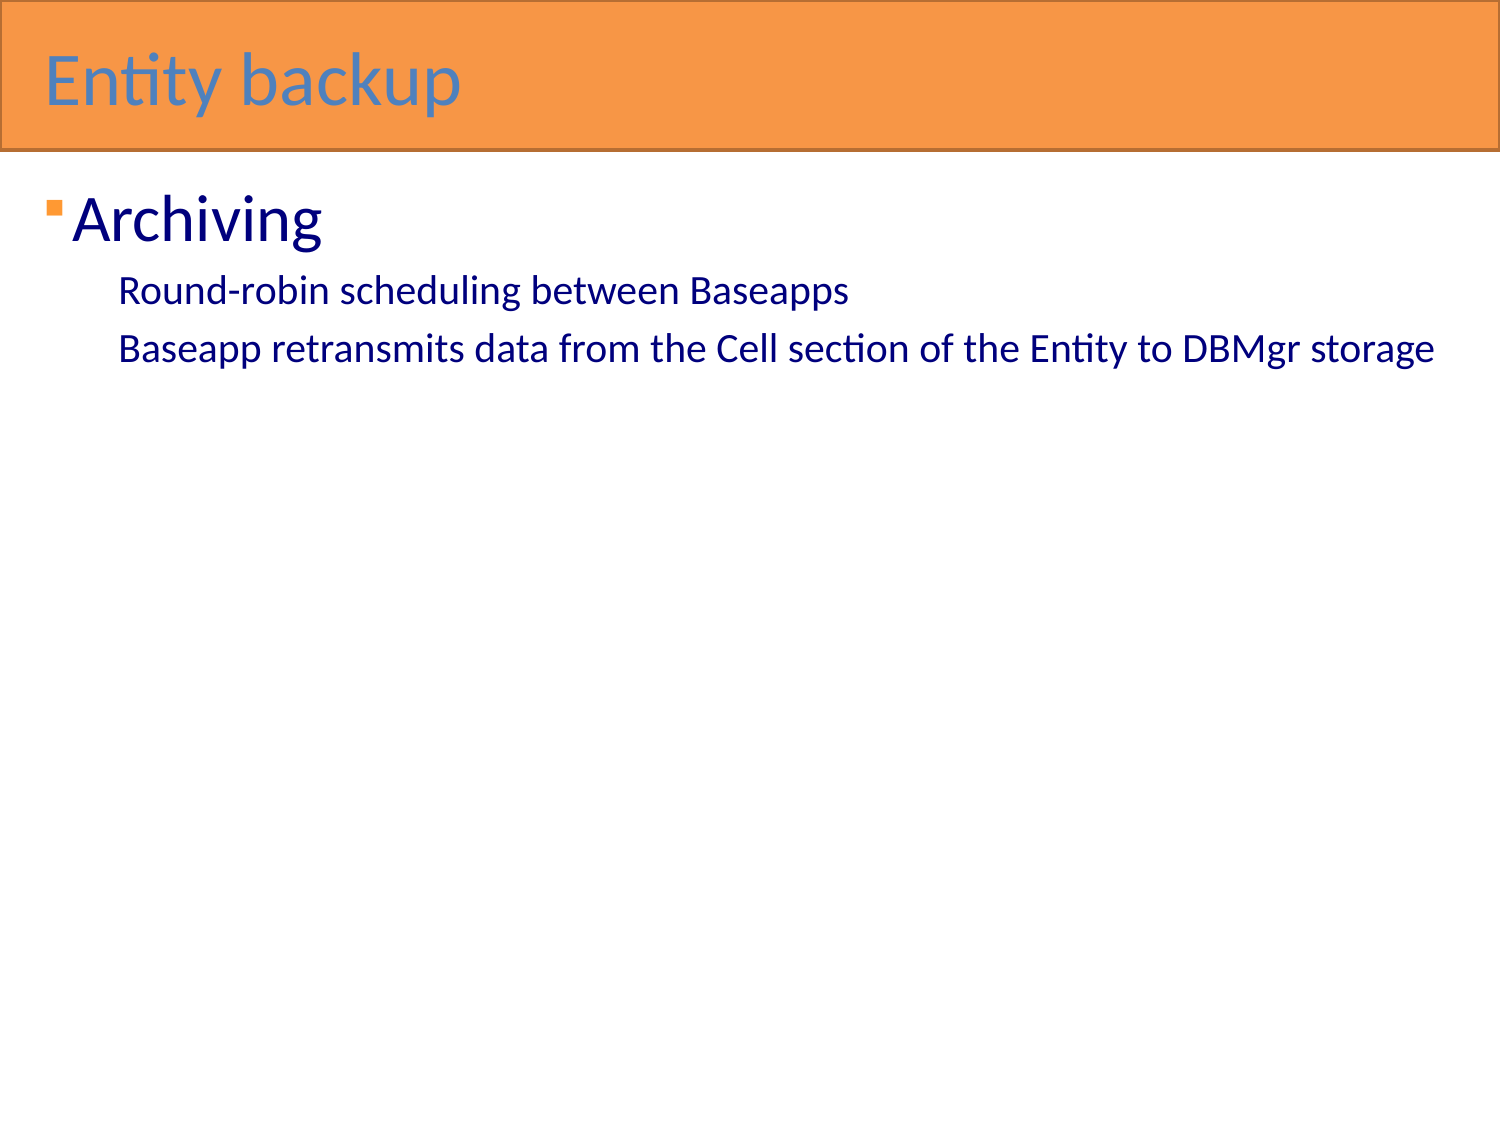

# Entity backup
Archiving
 Round-robin scheduling between Baseapps
 Baseapp retransmits data from the Cell section of the Entity to DBMgr storage